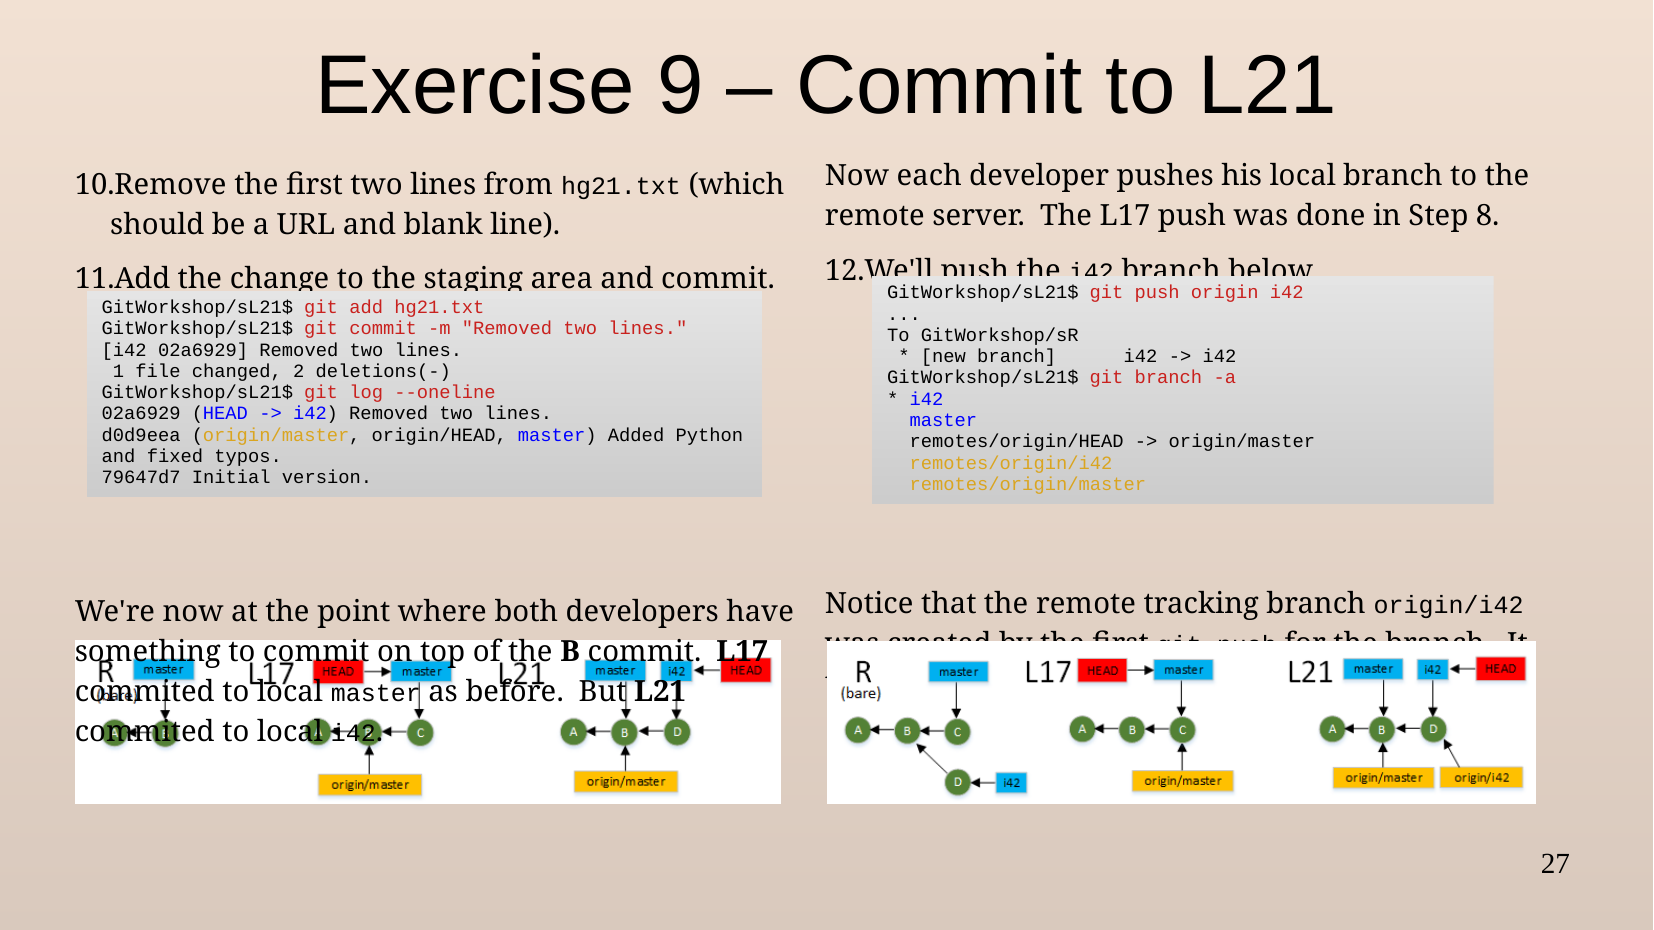

# Exercise 9 – Commit to L21
Now each developer pushes his local branch to the remote server. The L17 push was done in Step 8.
We'll push the i42 branch below.
Notice that the remote tracking branch origin/i42 was created by the first git push for the branch. It tracks the remote i42 branch in R.
Remove the first two lines from hg21.txt (which should be a URL and blank line).
Add the change to the staging area and commit.
We're now at the point where both developers have something to commit on top of the B commit. L17 commited to local master as before. But L21 commited to local i42.
GitWorkshop/sL21$ git push origin i42
...
To GitWorkshop/sR
 * [new branch] i42 -> i42
GitWorkshop/sL21$ git branch -a
* i42
 master
 remotes/origin/HEAD -> origin/master
 remotes/origin/i42
 remotes/origin/master
GitWorkshop/sL21$ git add hg21.txt
GitWorkshop/sL21$ git commit -m "Removed two lines."
[i42 02a6929] Removed two lines.
 1 file changed, 2 deletions(-)
GitWorkshop/sL21$ git log --oneline
02a6929 (HEAD -> i42) Removed two lines.
d0d9eea (origin/master, origin/HEAD, master) Added Python and fixed typos.
79647d7 Initial version.
27